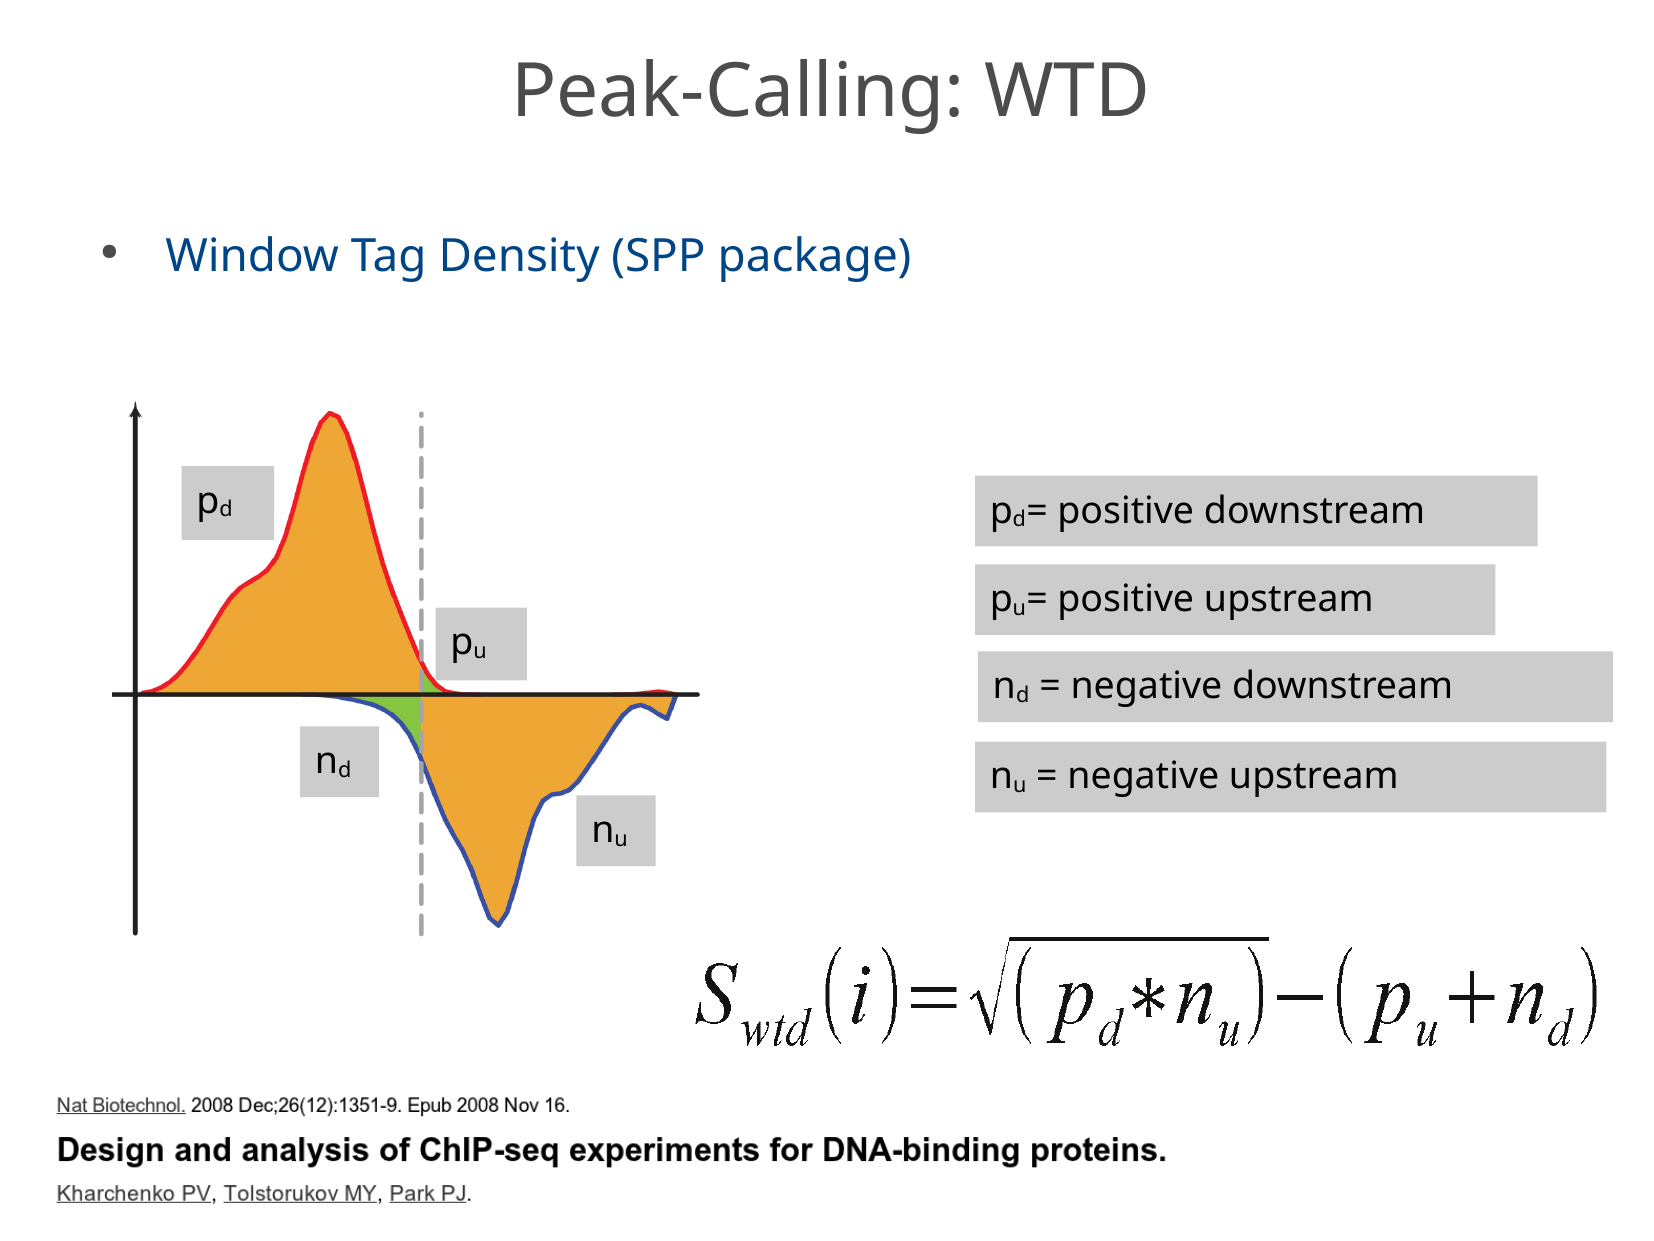

# Peak-Calling: WTD
Window Tag Density (SPP package)
pd
pd= positive downstream
pu= positive upstream
pu
nd = negative downstream
nd
nu = negative upstream
nu